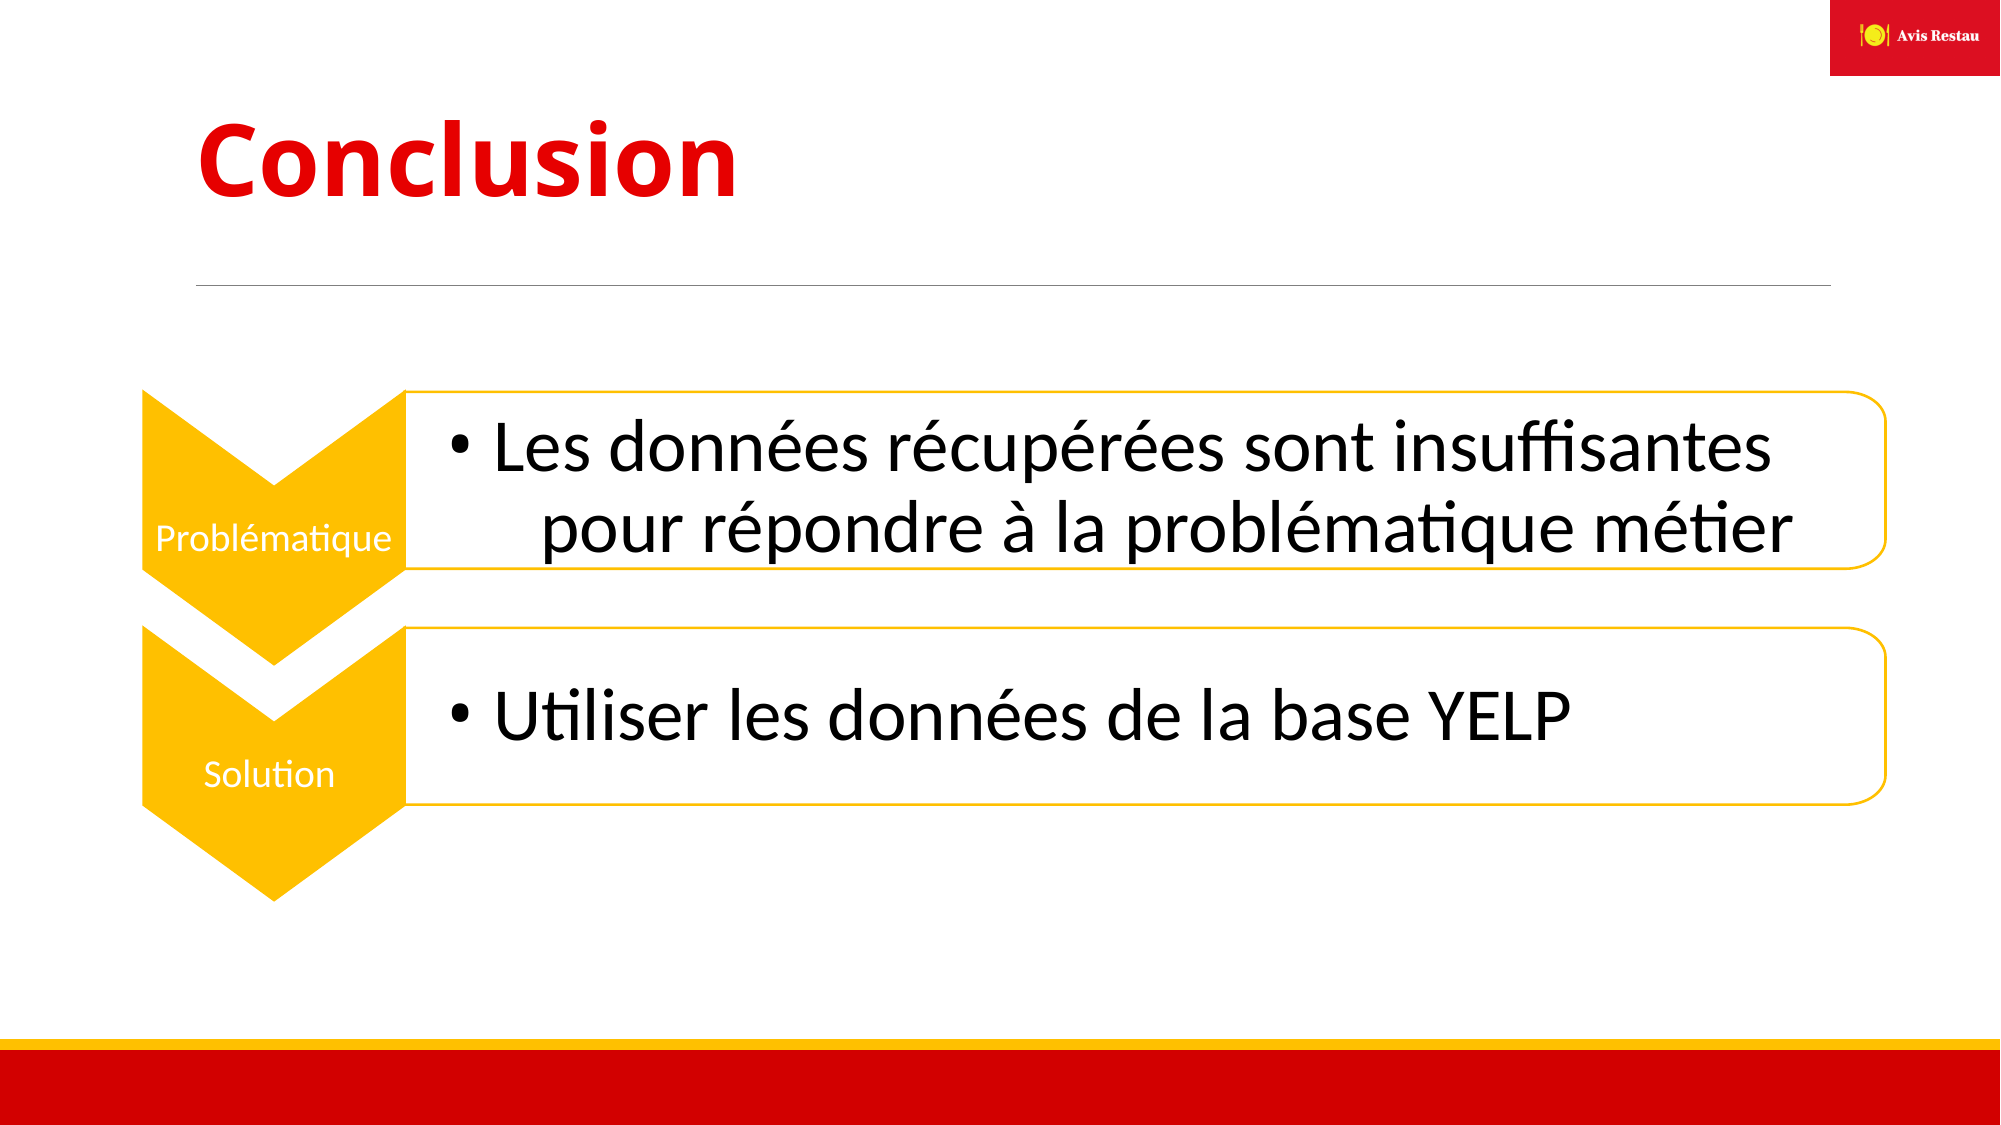

# Conclusion
Problématique
Les données récupérées sont insuffisantes pour répondre à la problématique métier
Solution
Utiliser les données de la base YELP